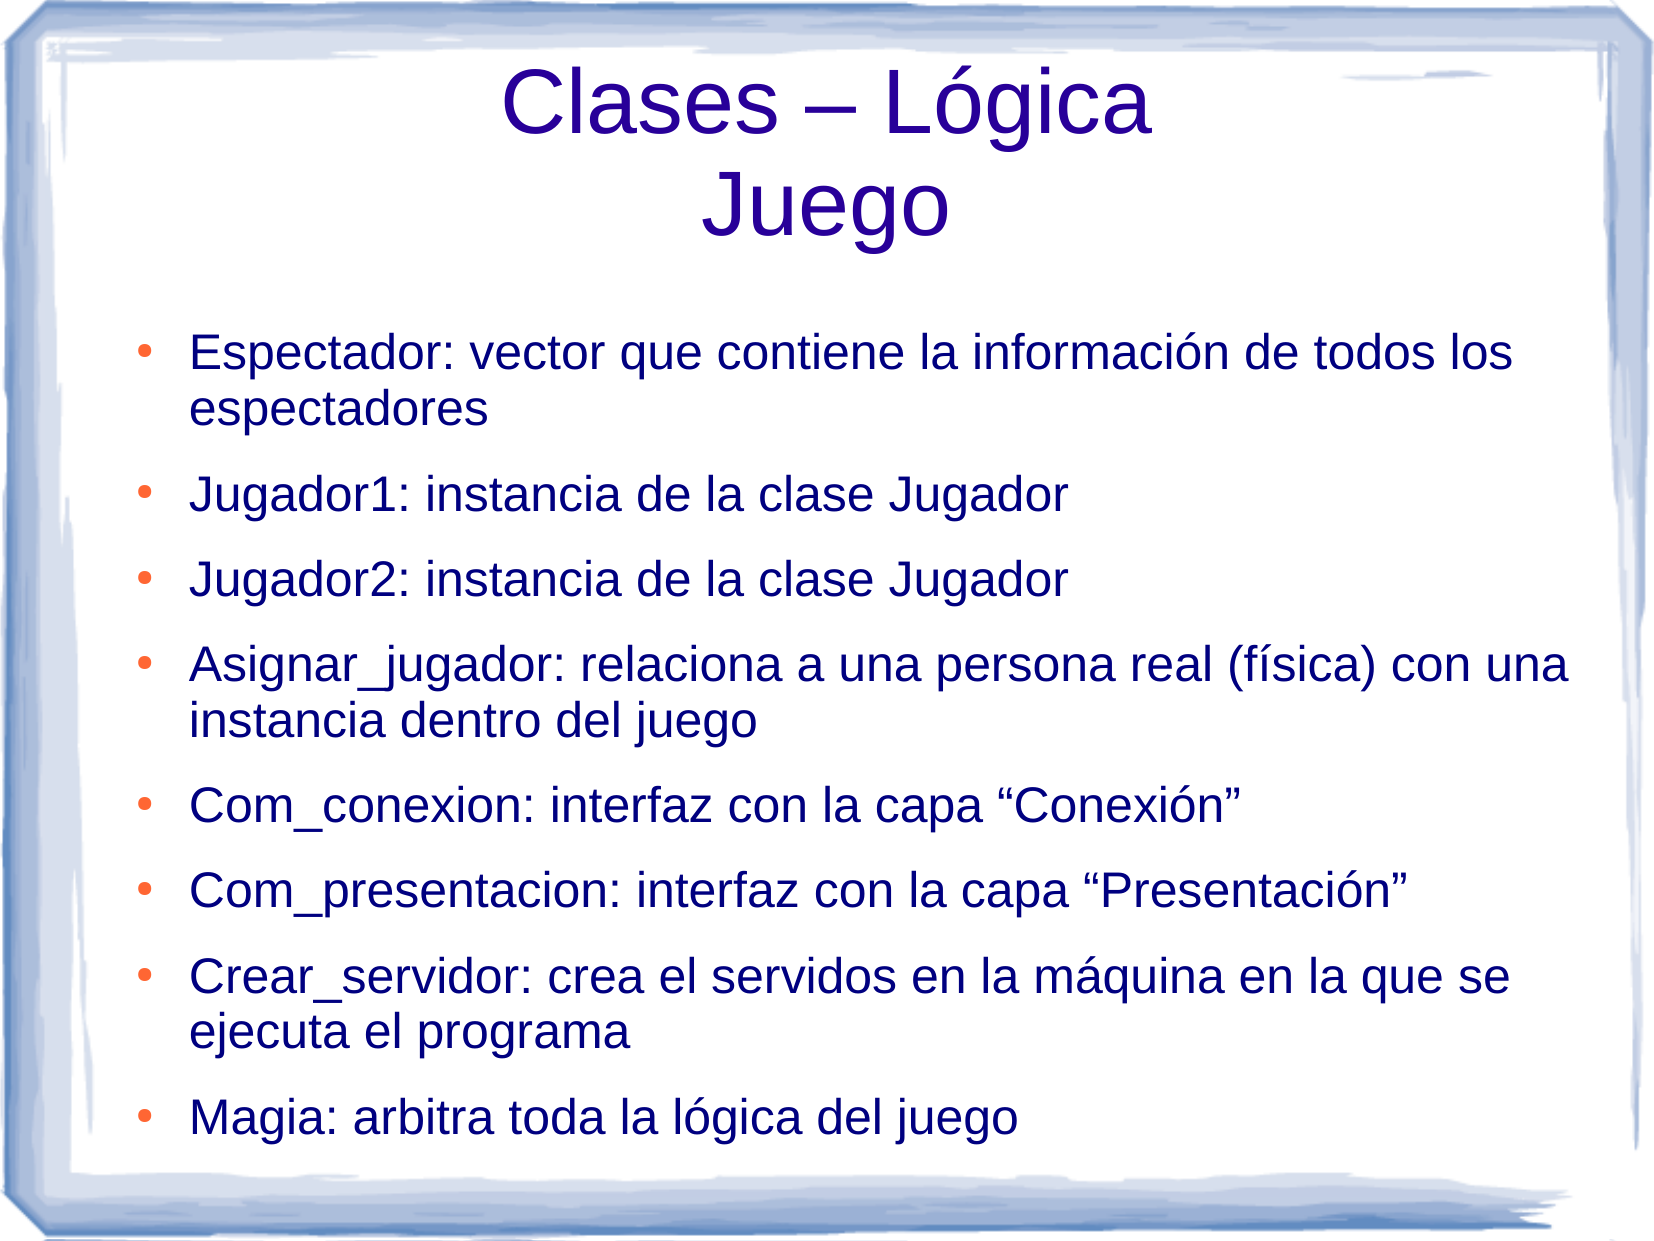

# Clases – Lógica Juego
Espectador: vector que contiene la información de todos los espectadores
Jugador1: instancia de la clase Jugador
Jugador2: instancia de la clase Jugador
Asignar_jugador: relaciona a una persona real (física) con una instancia dentro del juego
Com_conexion: interfaz con la capa “Conexión”
Com_presentacion: interfaz con la capa “Presentación”
Crear_servidor: crea el servidos en la máquina en la que se ejecuta el programa
Magia: arbitra toda la lógica del juego